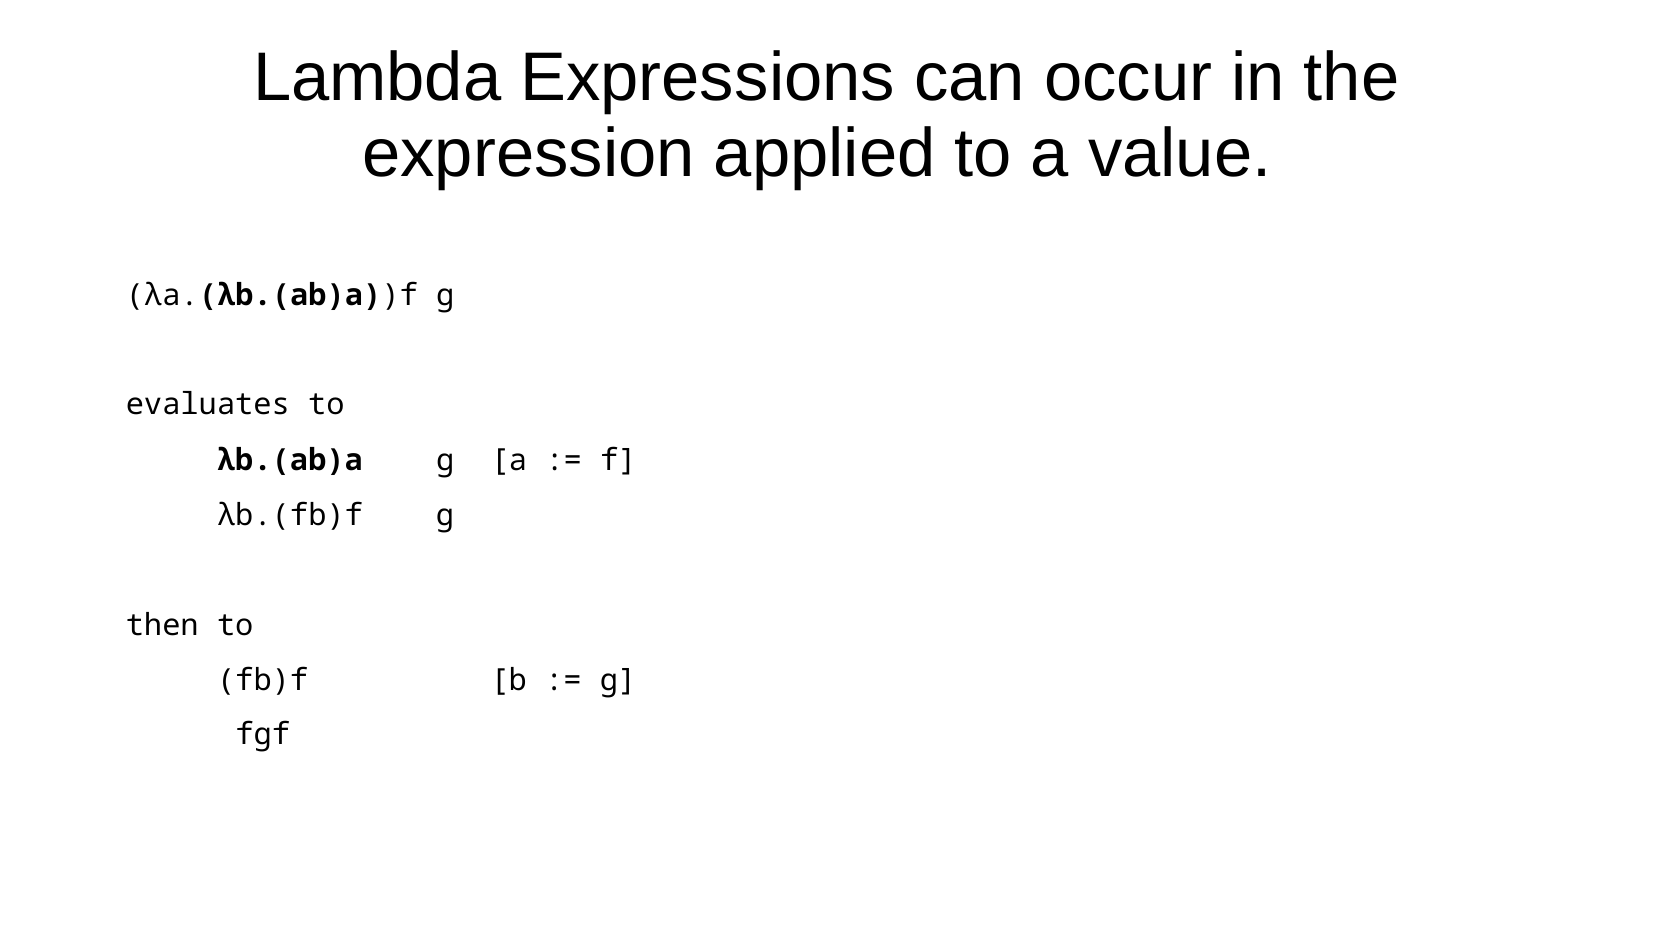

# Lambda Expressions can occur in the expression applied to a value.
(λa.(λb.(ab)a))f g
evaluates to
 λb.(ab)a g [a := f]
 λb.(fb)f g
then to
 (fb)f [b := g]
 fgf